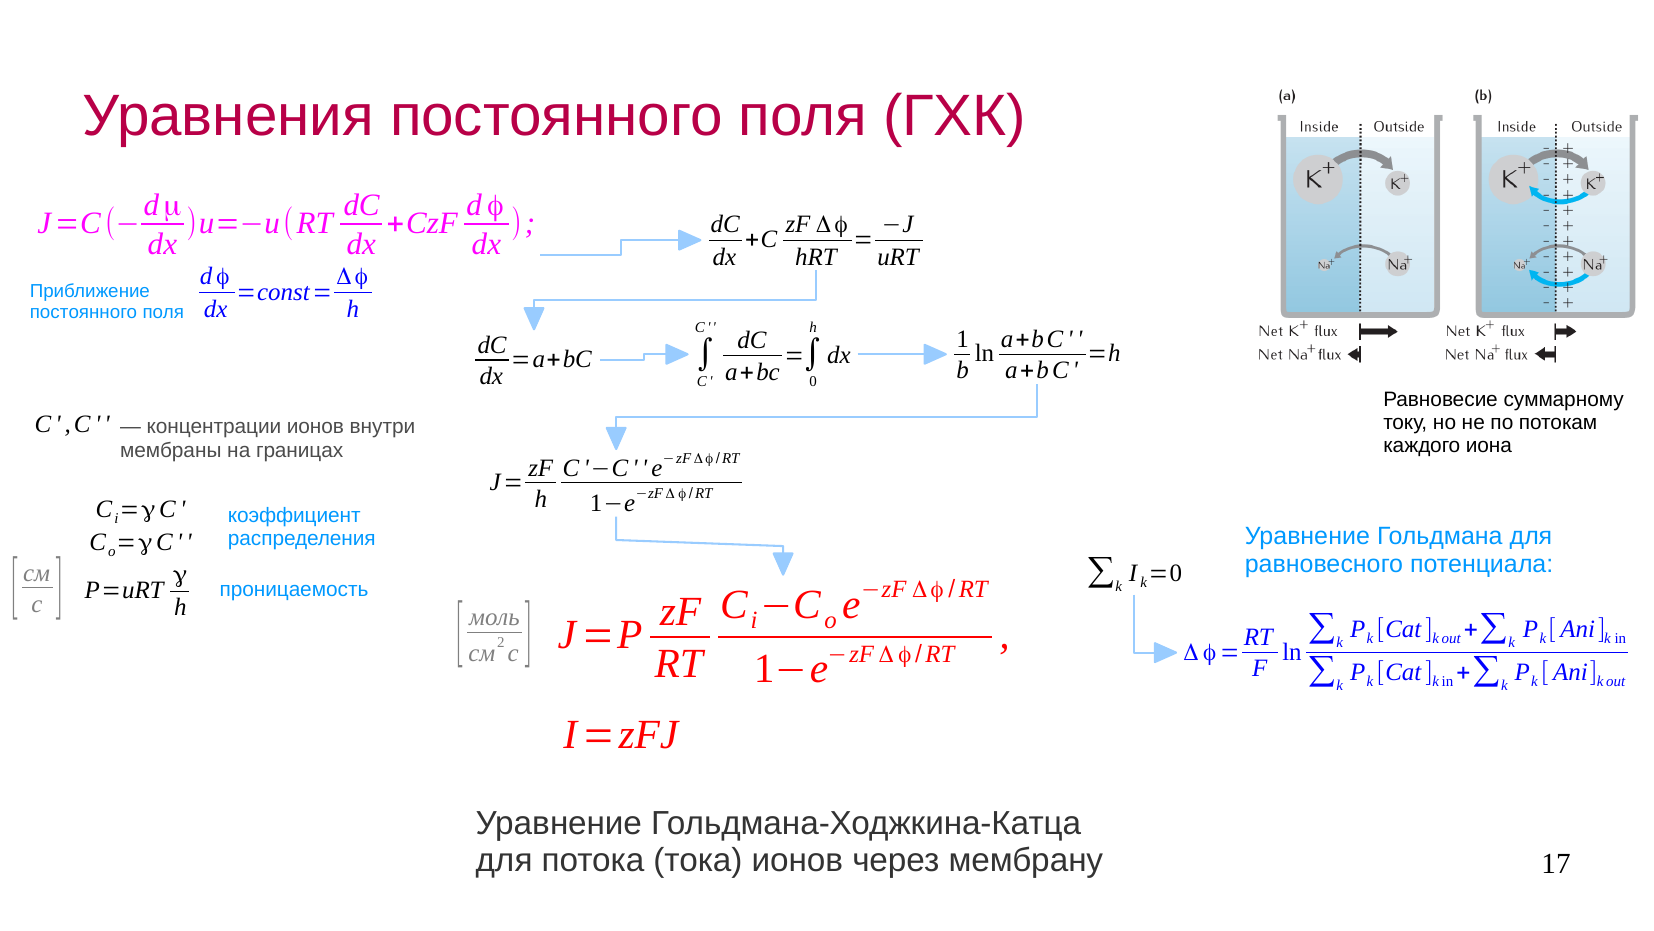

# Уравнения постоянного поля (ГХК)
Приближение постоянного поля
Равновесие суммарному току, но не по потокам каждого иона
— концентрации ионов внутри мембраны на границах
коэффициент распределения
Уравнение Гольдмана для равновесного потенциала:
проницаемость
Уравнение Гольдмана-Ходжкина-Катца
для потока (тока) ионов через мембрану
17